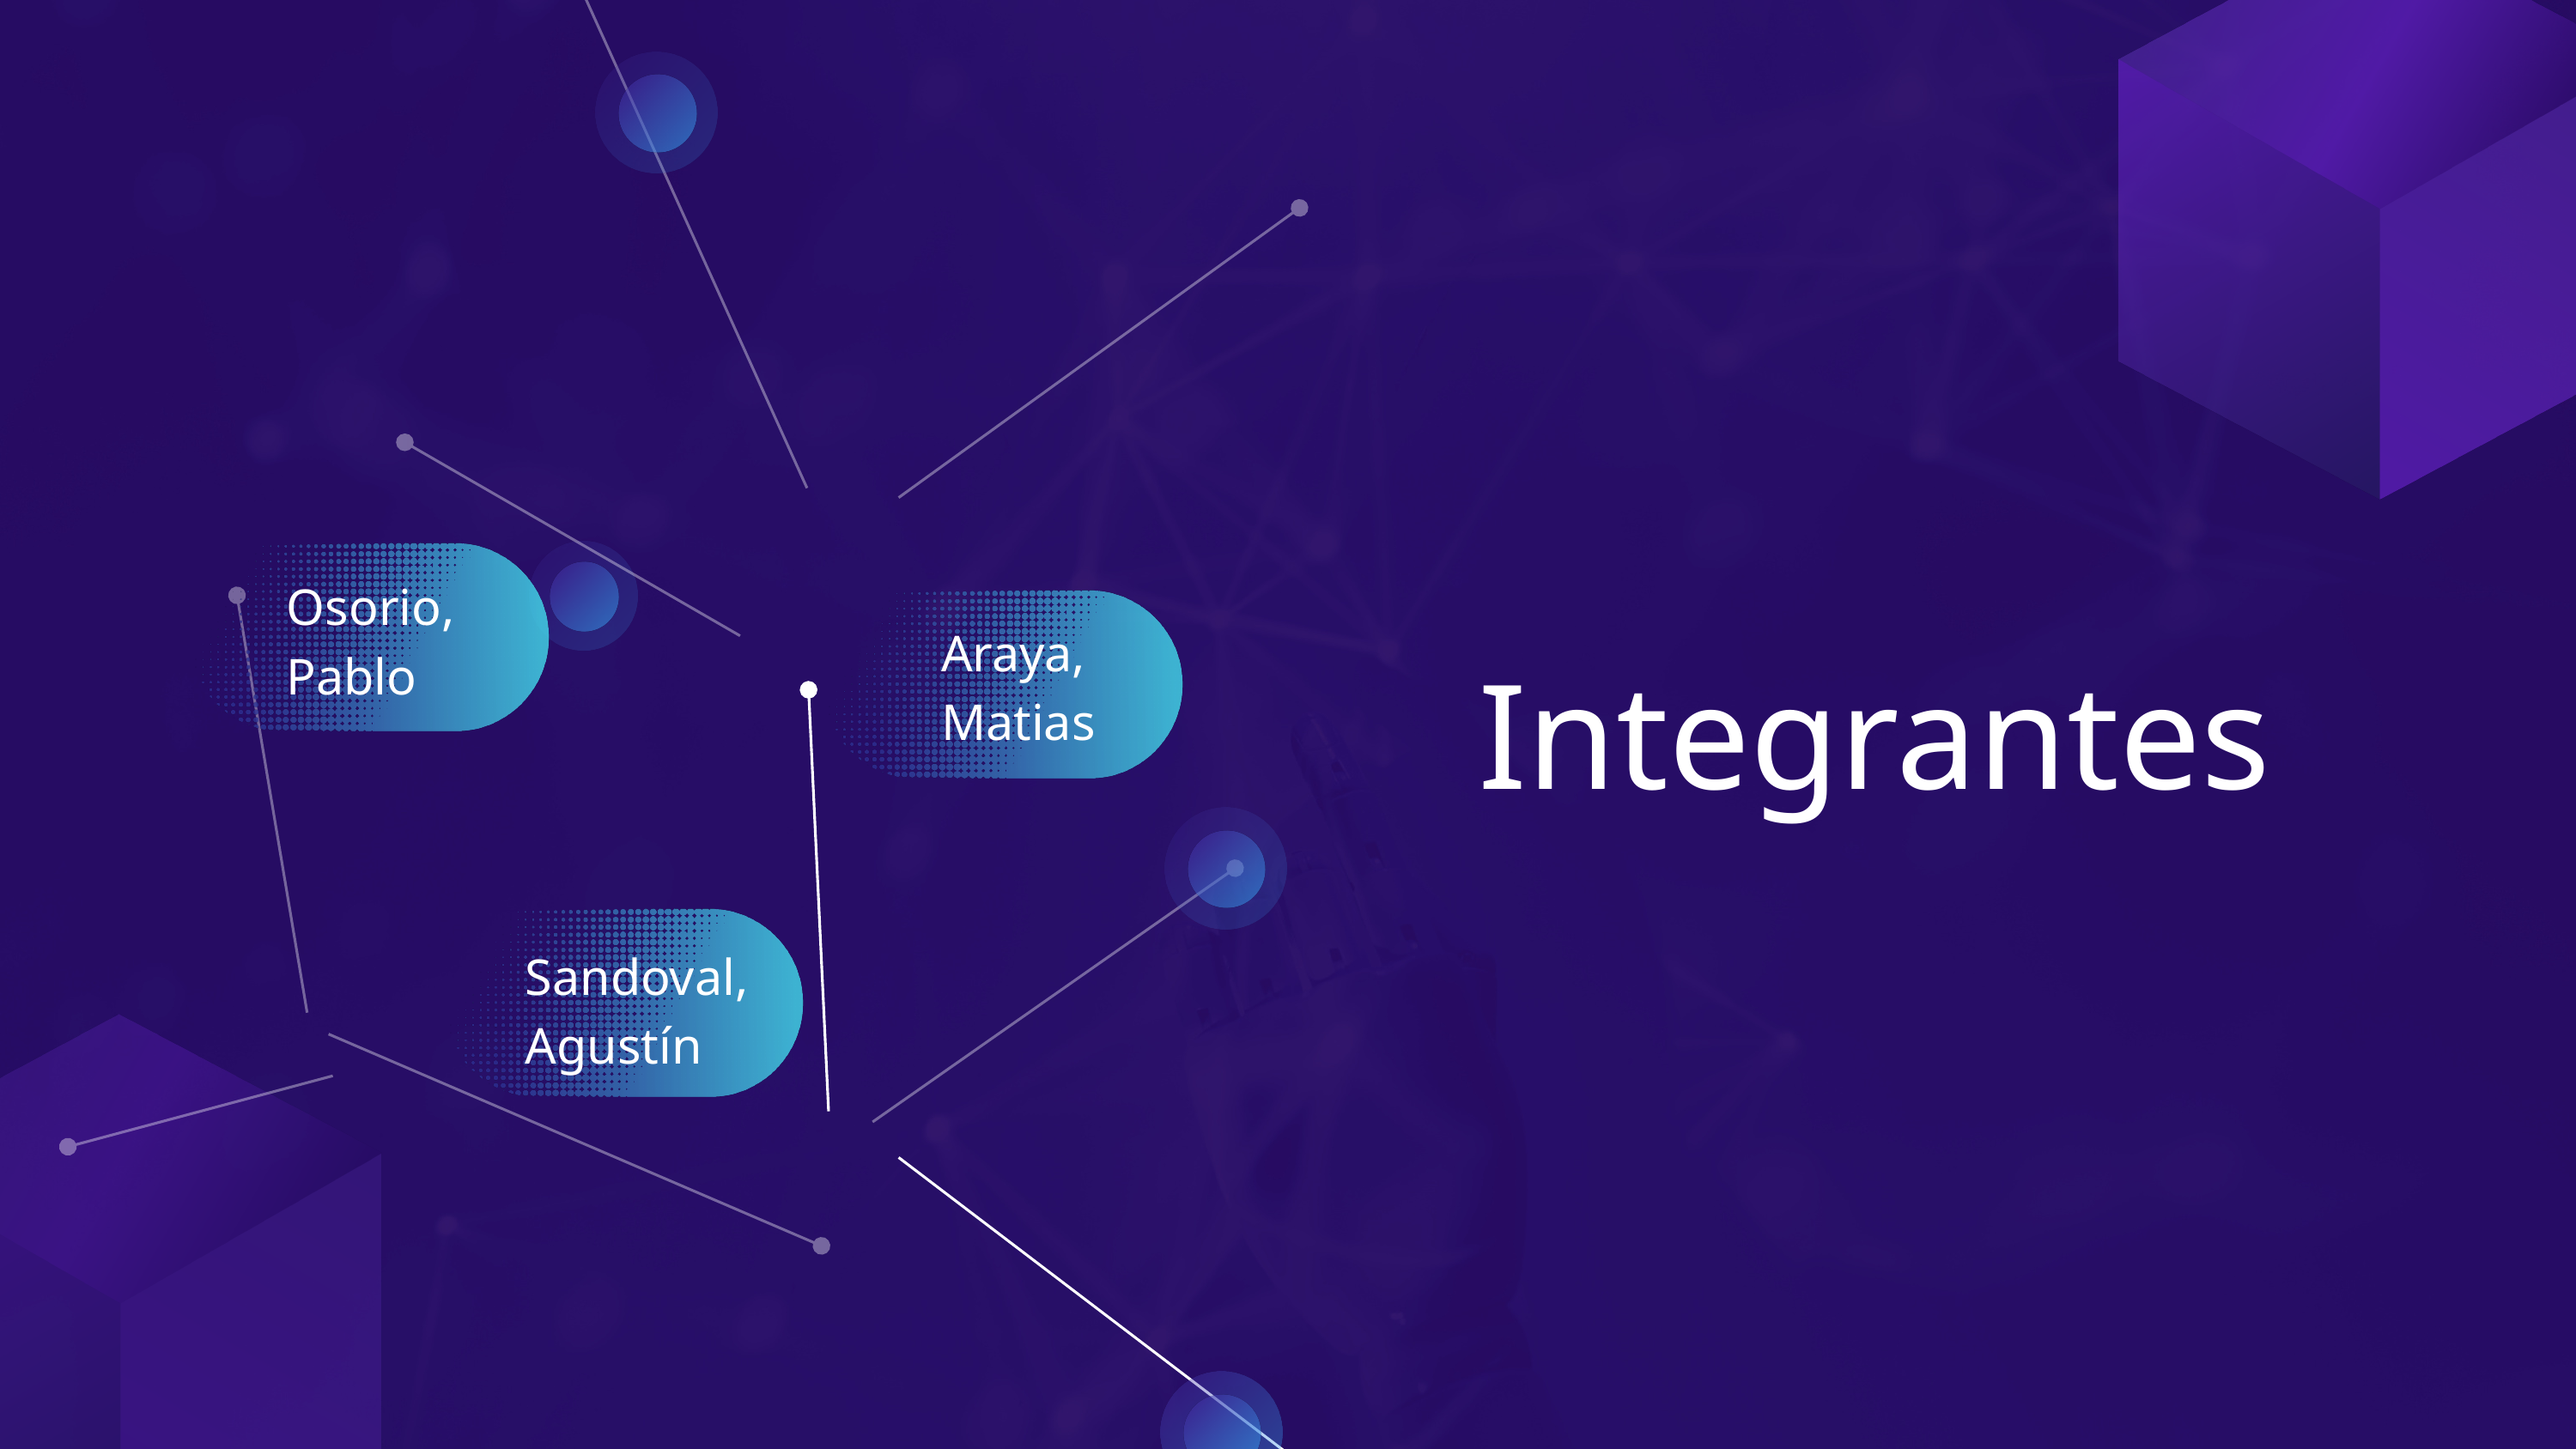

Osorio, Pablo
Araya,
Matias
Integrantes
Sandoval,
Agustín